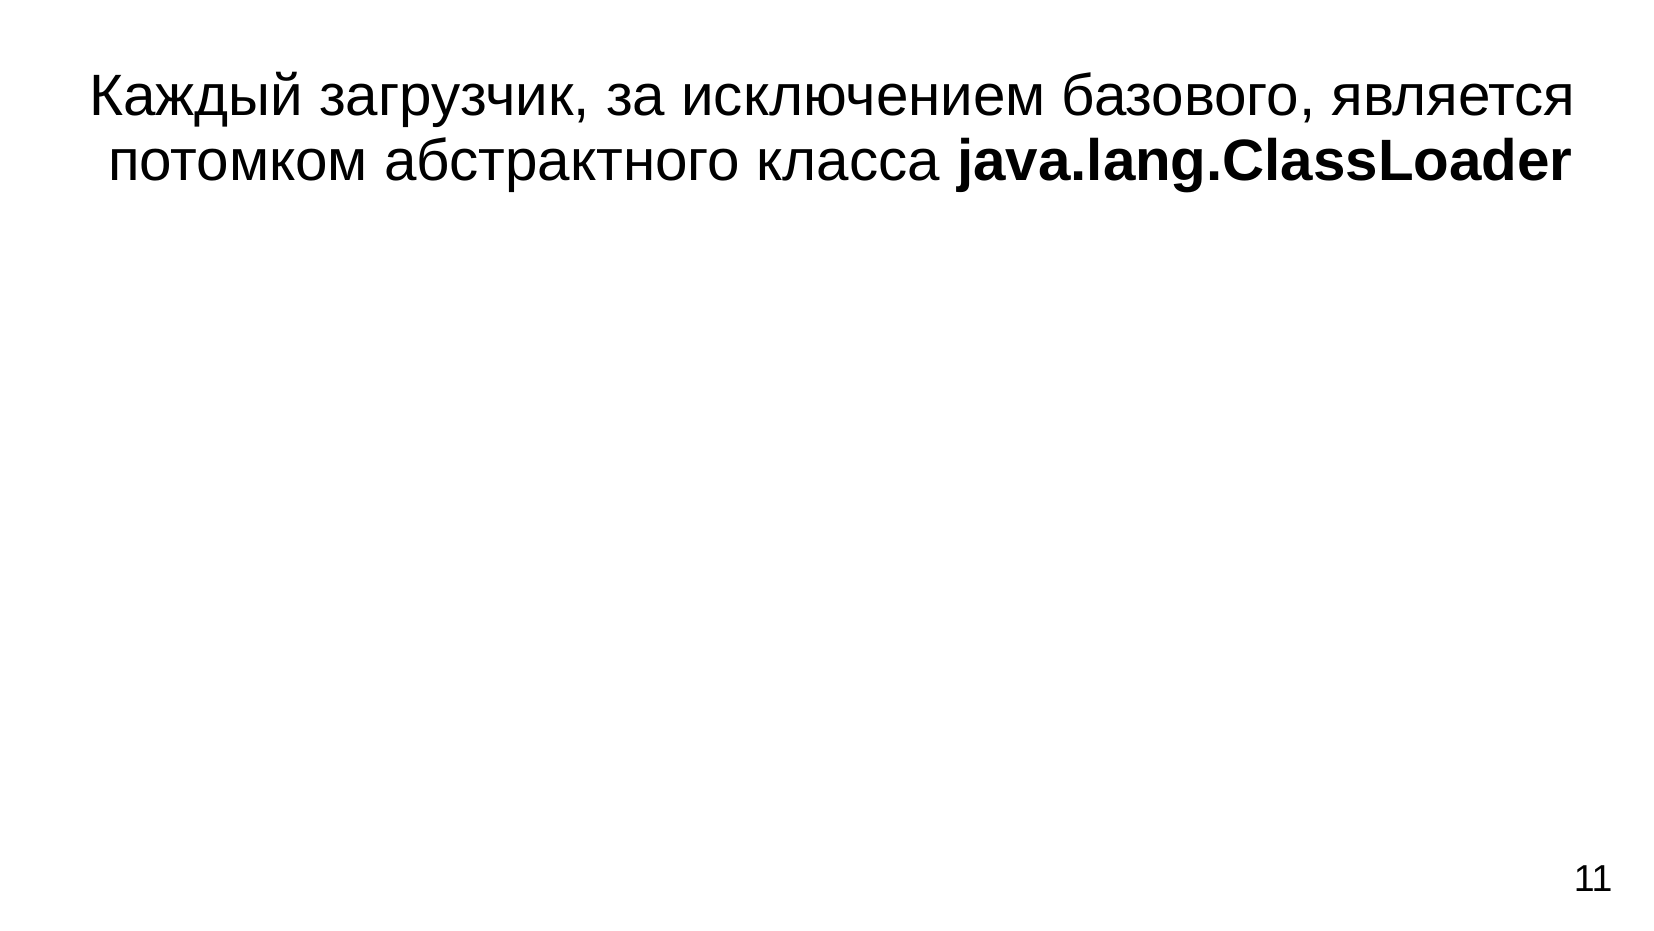

Каждый загрузчик, за исключением базового, является потомком абстрактного класса java.lang.ClassLoader
11